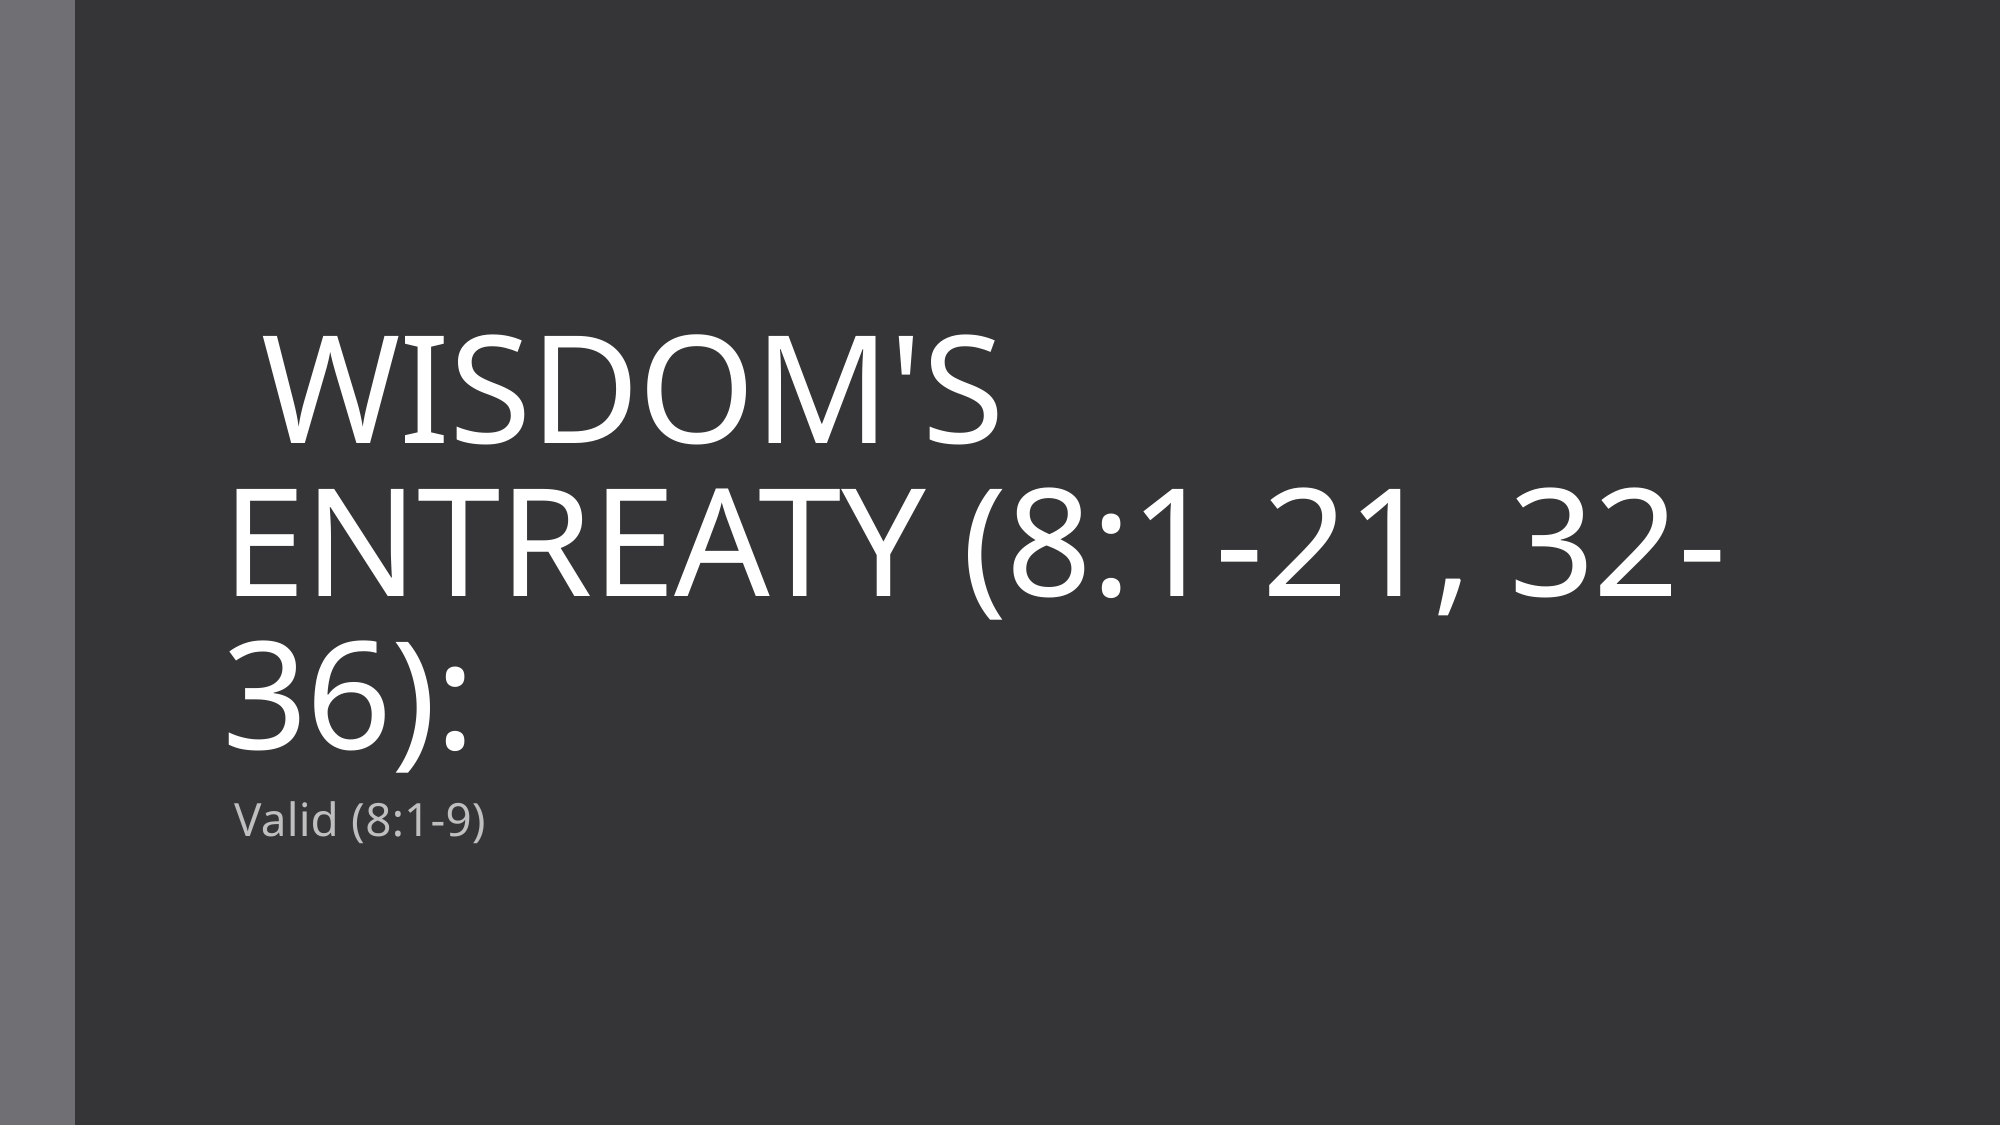

# WISDOM'S ENTREATY (8:1-21, 32-36):
 Valid (8:1-9)